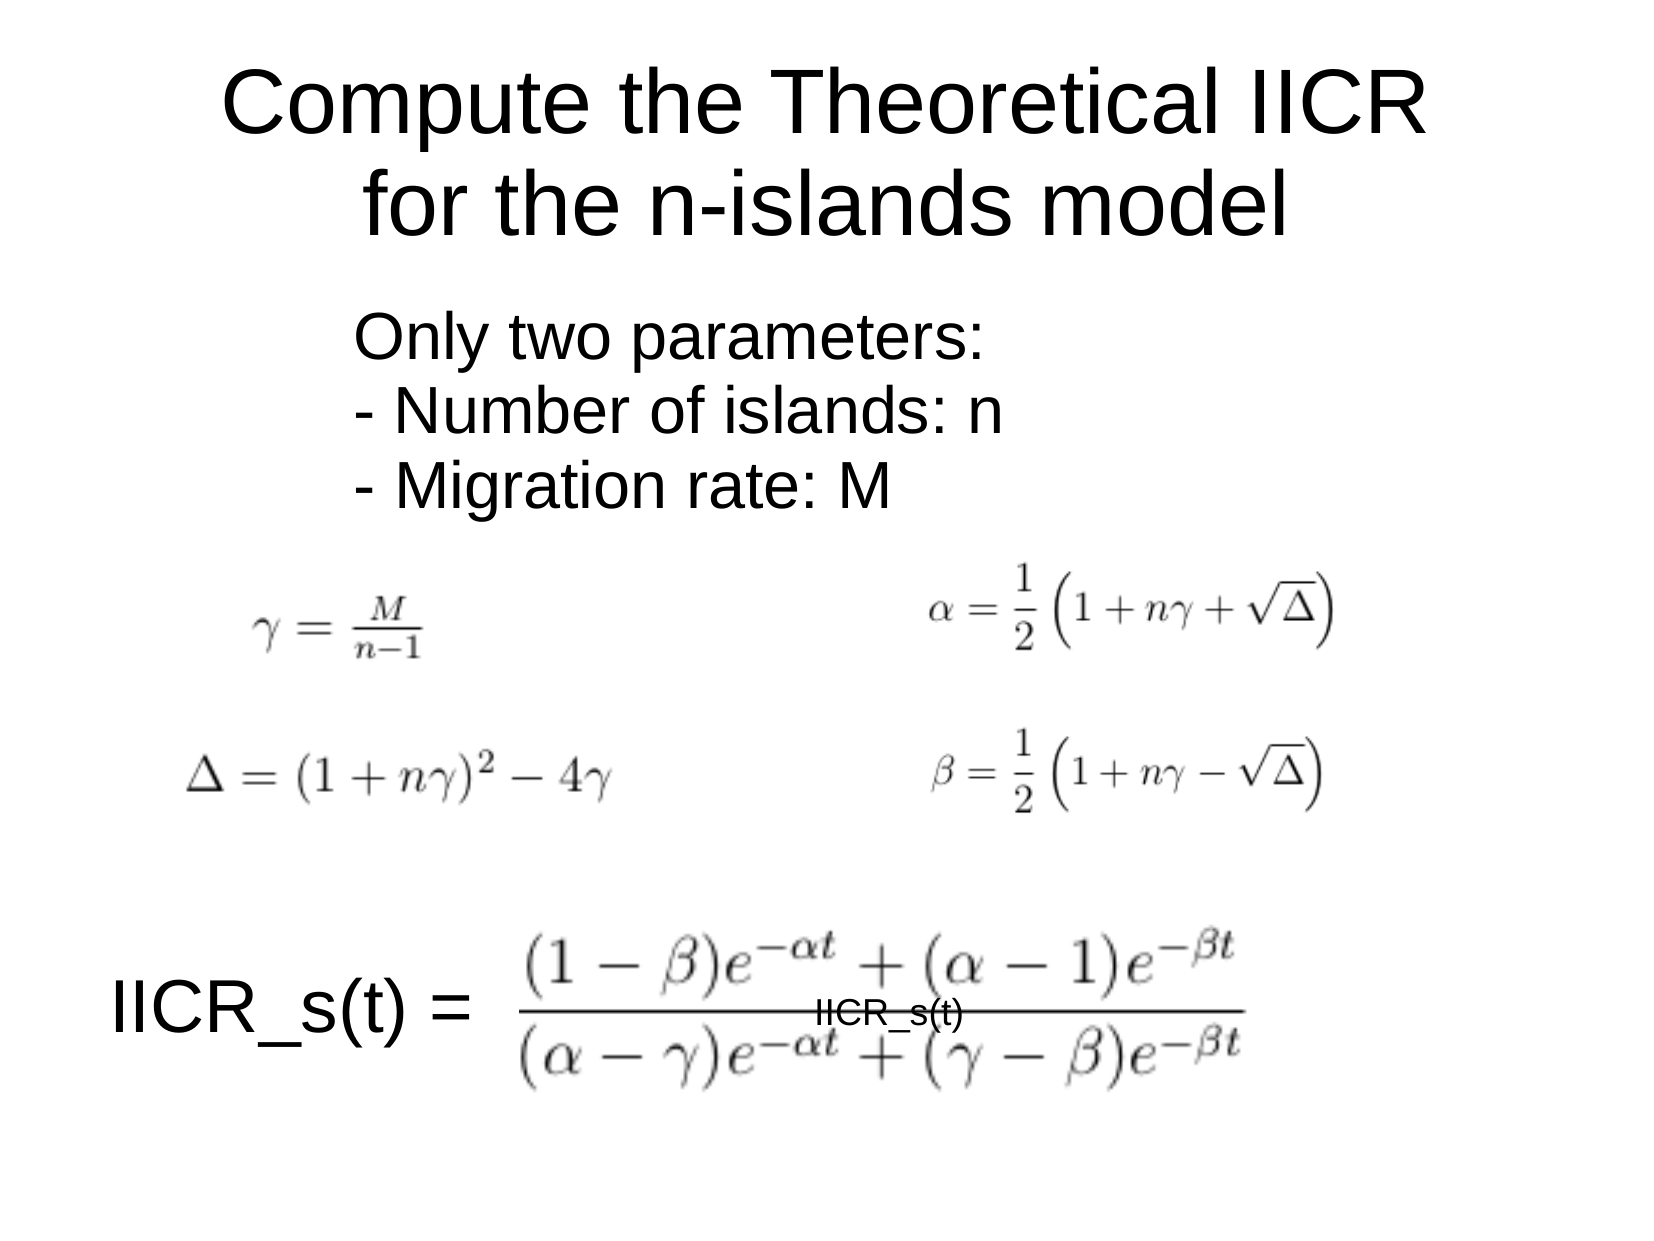

# Compute the Theoretical IICR for the n-islands model
Only two parameters:
- Number of islands: n
- Migration rate: M
IICR_s(t)
IICR_s(t) =